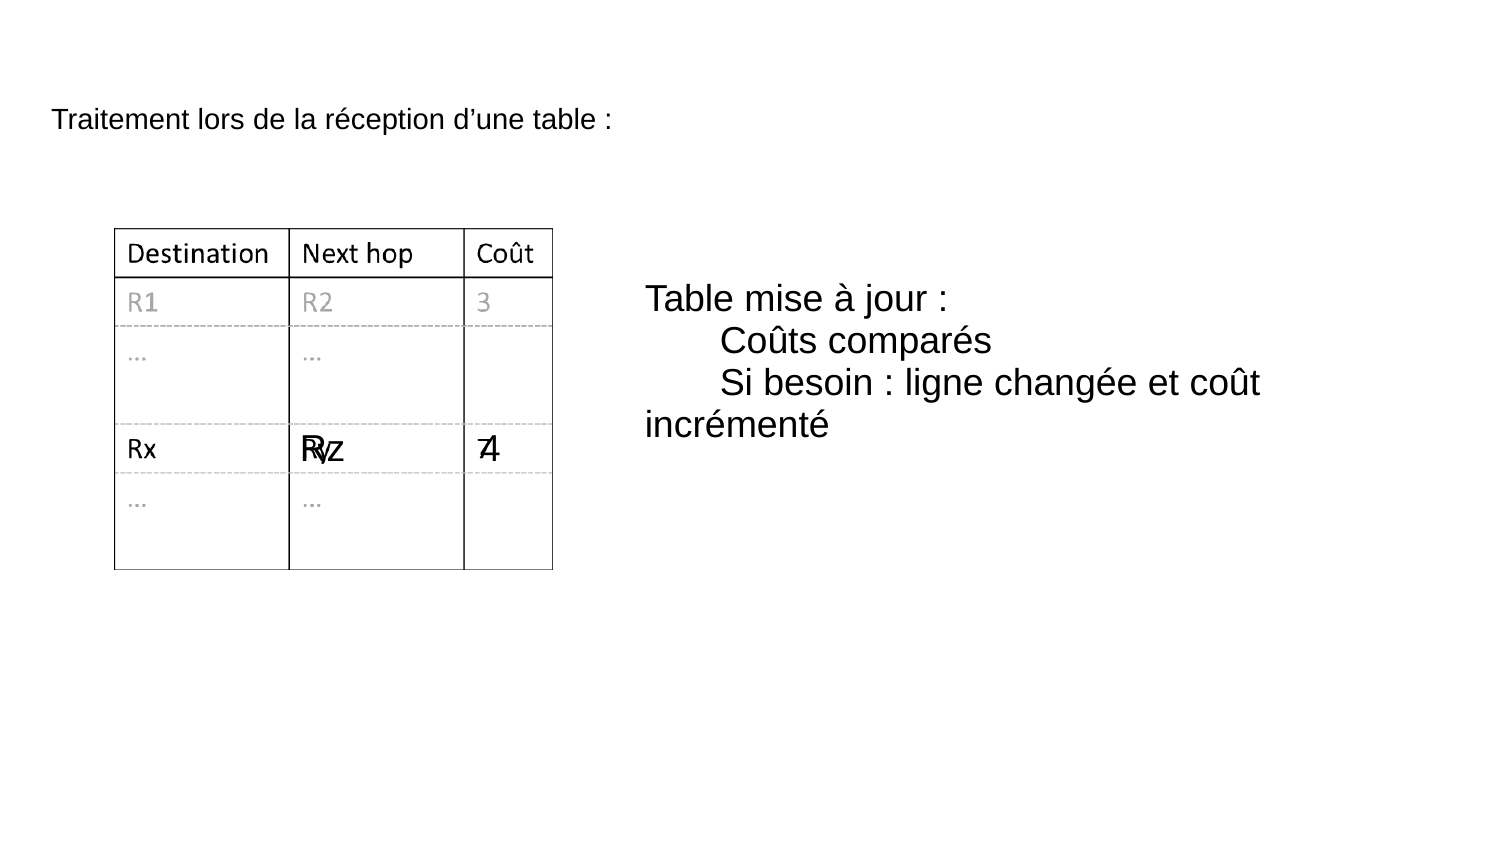

# Traitement lors de la réception d’une table :
Table mise à jour :
	Coûts comparés
	Si besoin : ligne changée et coût incrémenté
Rz
4